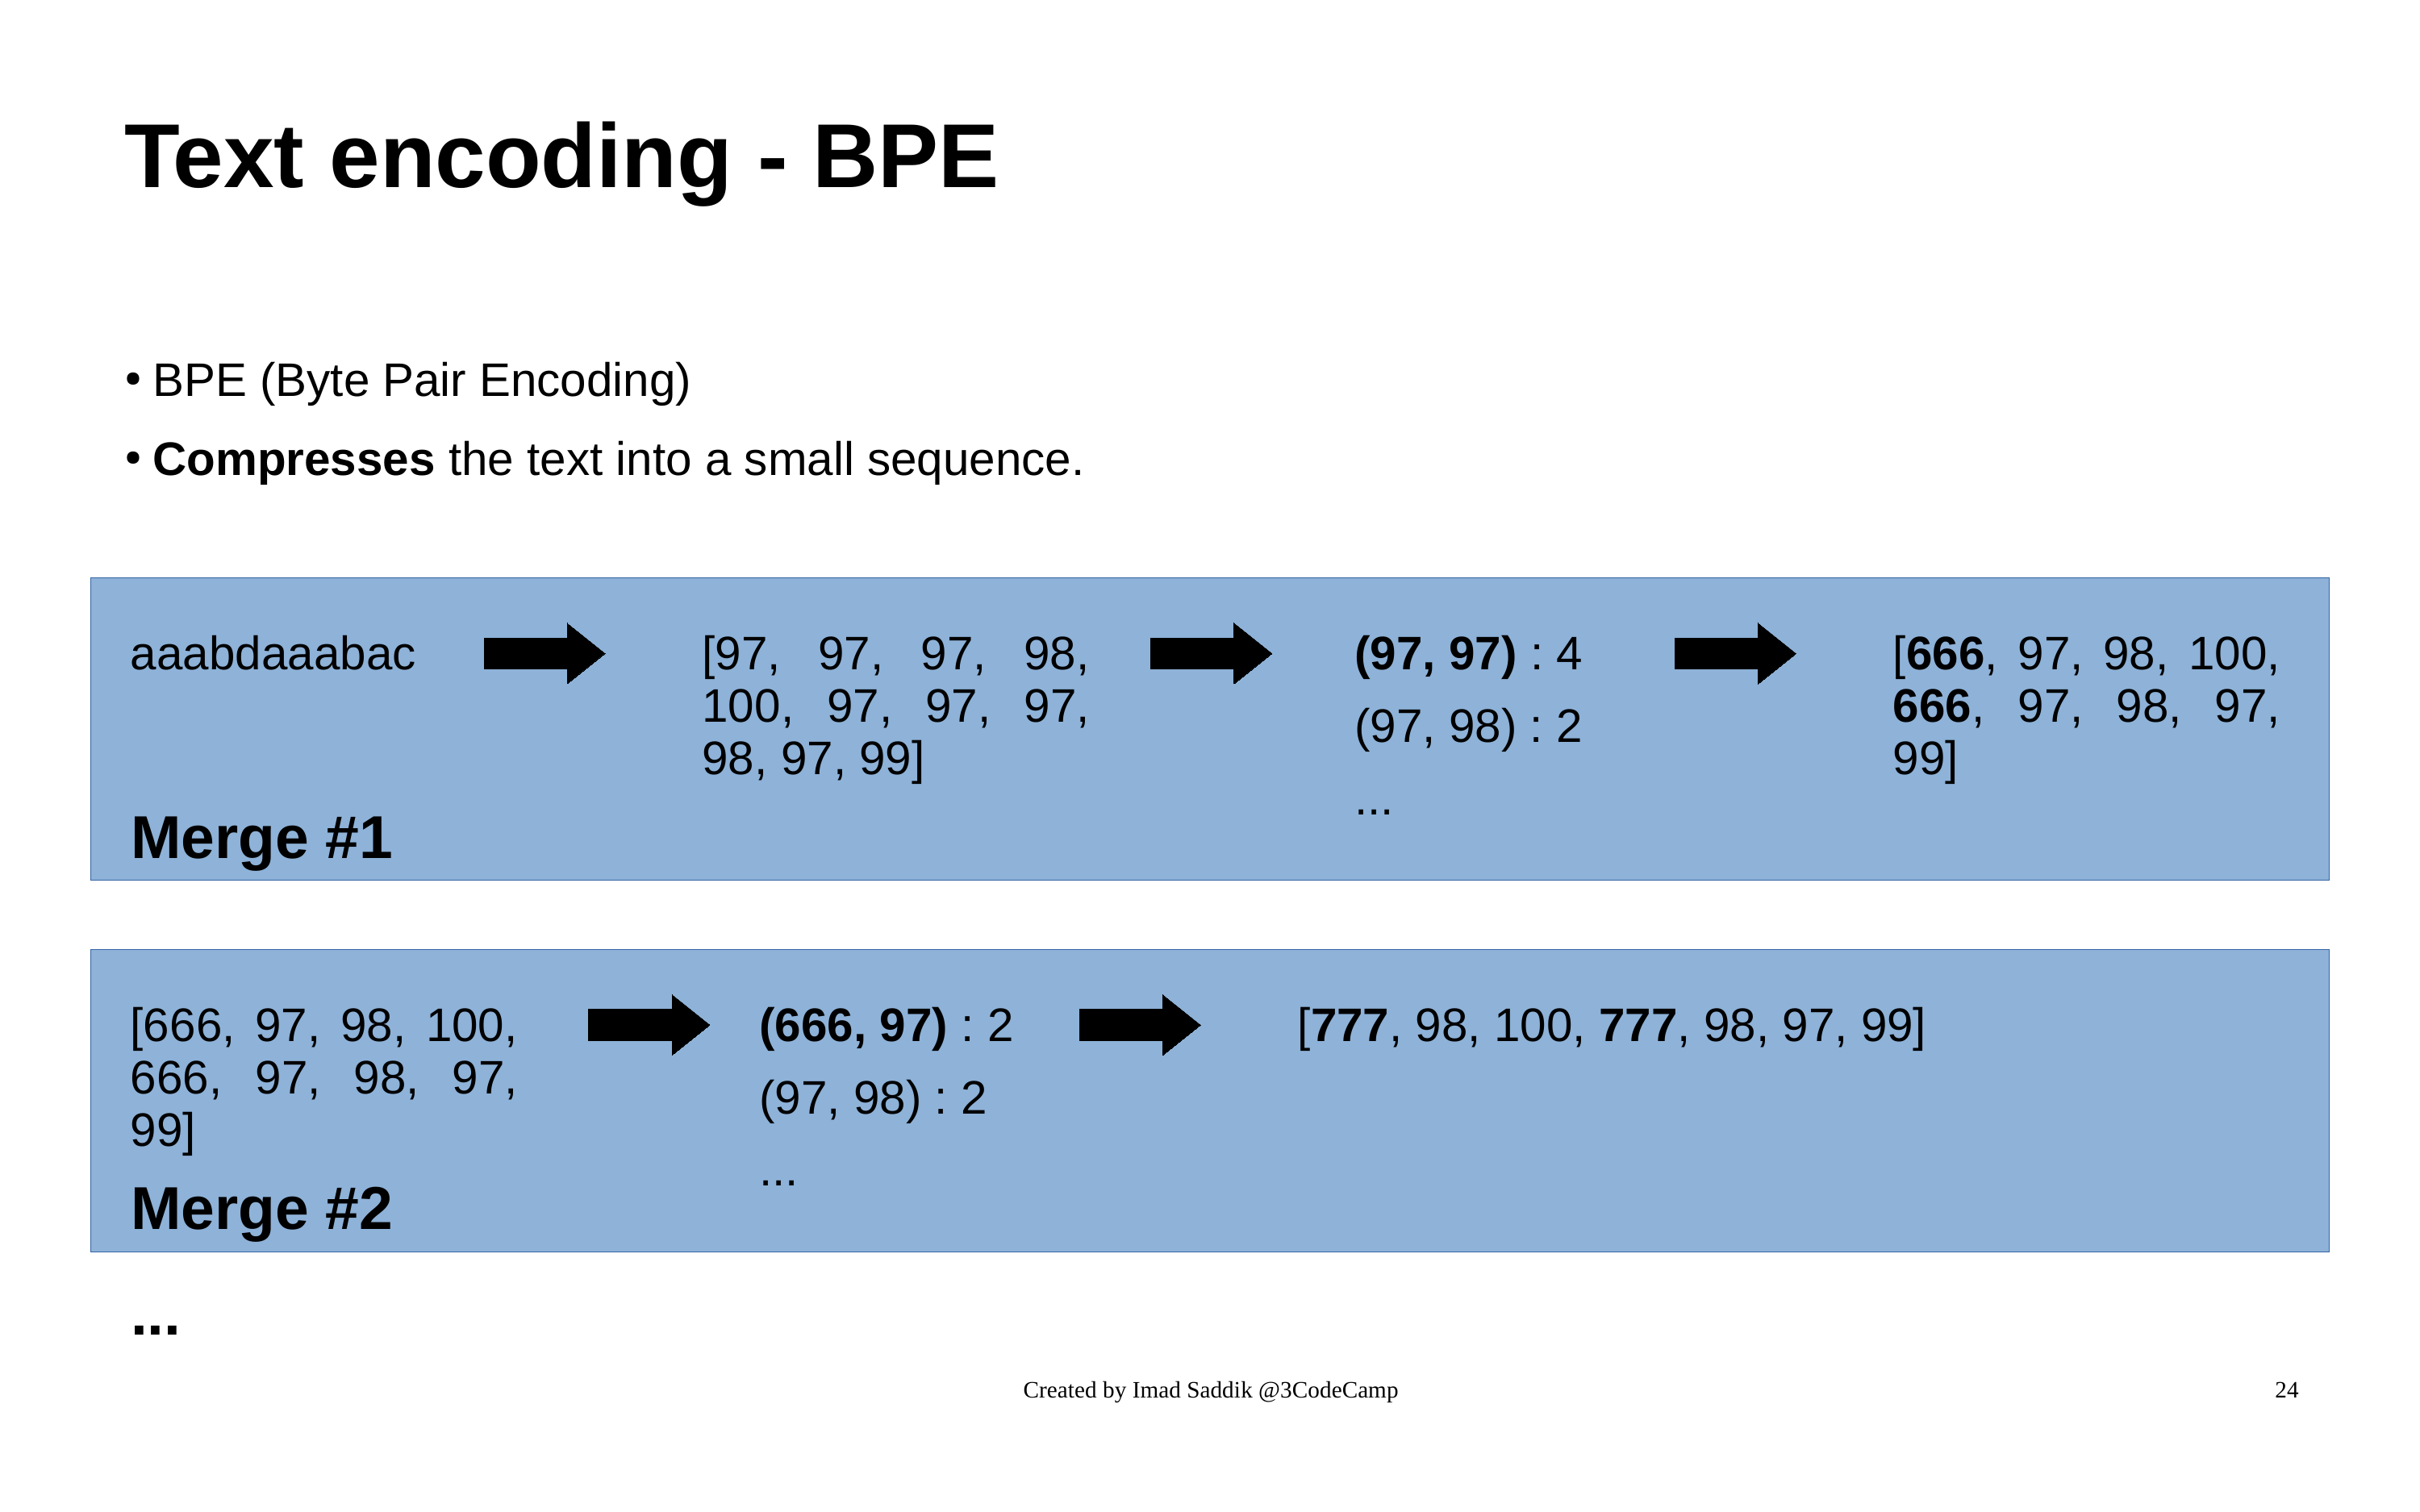

Text encoding - BPE
BPE (Byte Pair Encoding)
Compresses the text into a small sequence.
aaabdaaabac
[97, 97, 97, 98, 100, 97, 97, 97, 98, 97, 99]
(97, 97) : 4
(97, 98) : 2
...
[666, 97, 98, 100, 666, 97, 98, 97, 99]
Merge #1
[666, 97, 98, 100, 666, 97, 98, 97, 99]
(666, 97) : 2
(97, 98) : 2
...
[777, 98, 100, 777, 98, 97, 99]
Merge #2
...
Created by Imad Saddik @3CodeCamp
24